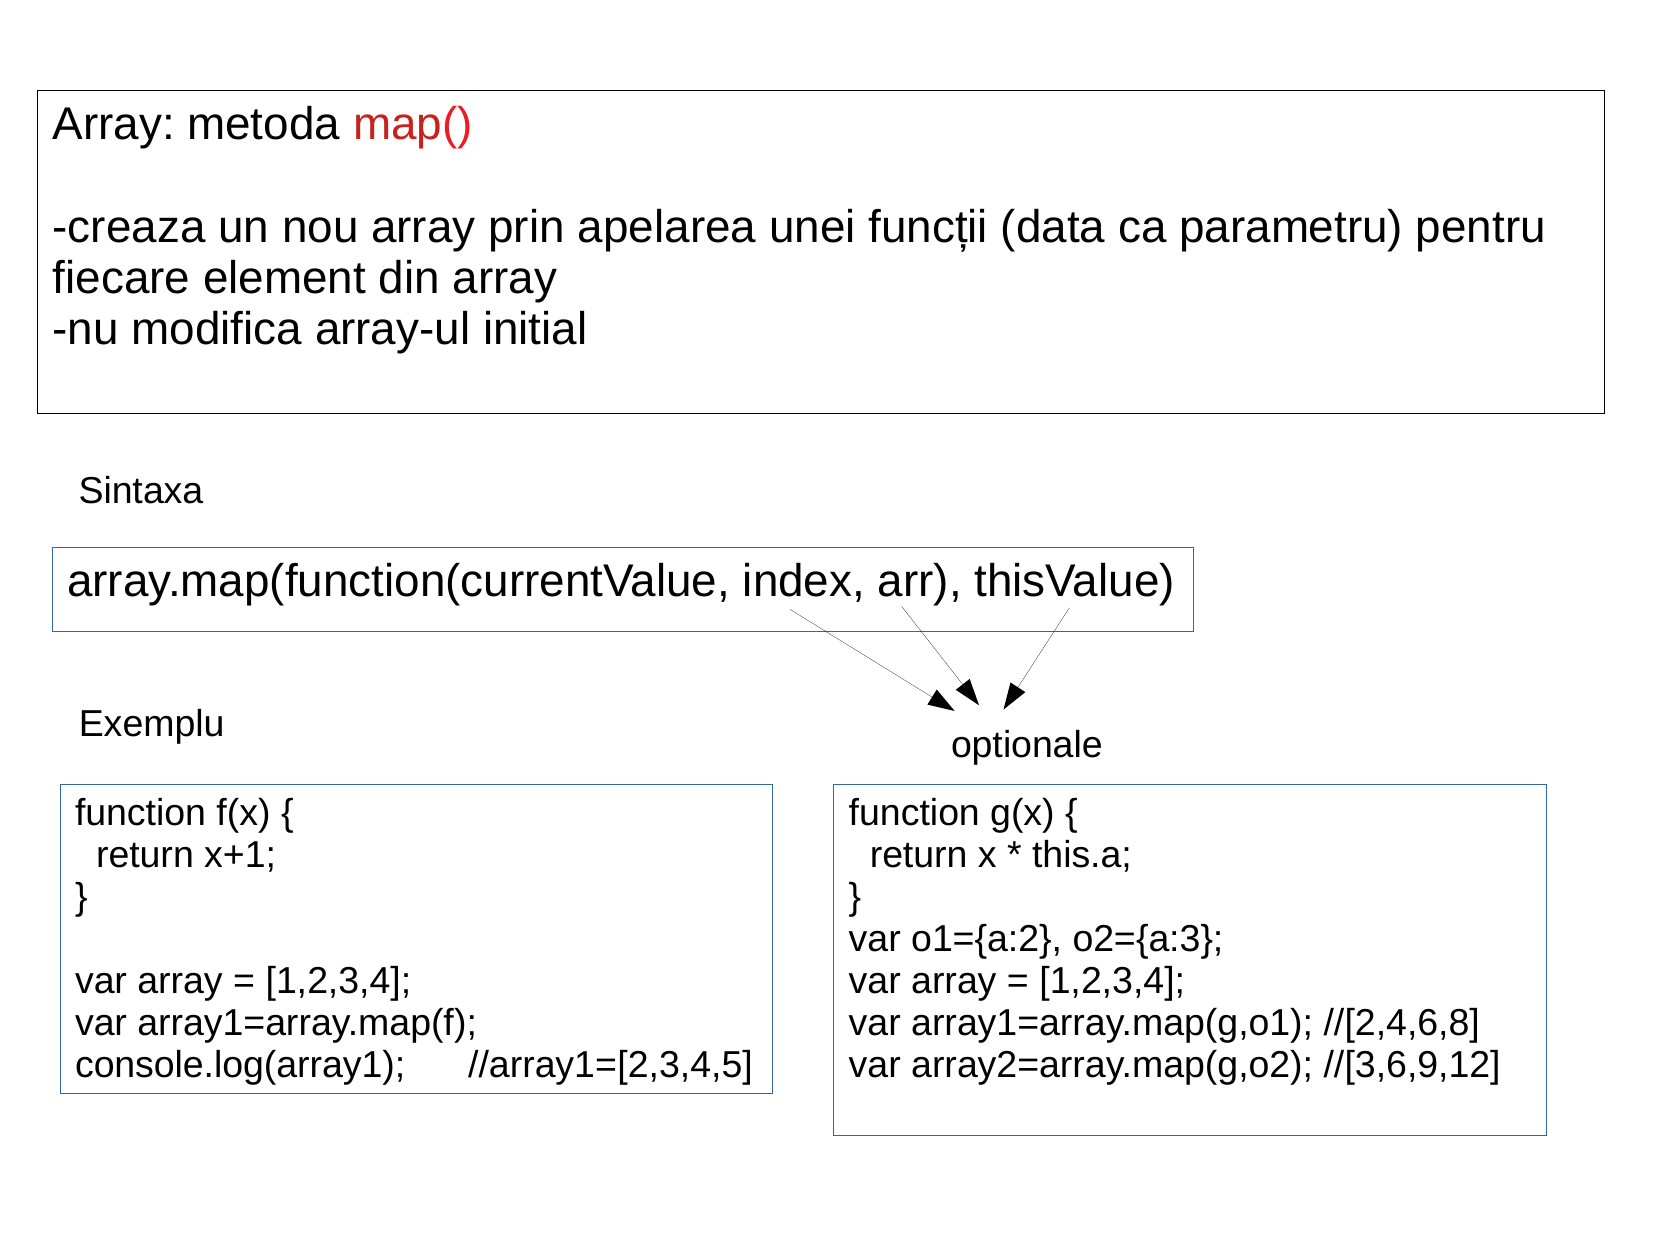

Array: metoda map()
-creaza un nou array prin apelarea unei funcții (data ca parametru) pentru fiecare element din array
-nu modifica array-ul initial
Sintaxa
array.map(function(currentValue, index, arr), thisValue)
Exemplu
optionale
function f(x) {
 return x+1;
}
var array = [1,2,3,4];
var array1=array.map(f);
console.log(array1); //array1=[2,3,4,5]
function g(x) {
 return x * this.a;
}
var o1={a:2}, o2={a:3};
var array = [1,2,3,4];
var array1=array.map(g,o1); //[2,4,6,8]
var array2=array.map(g,o2); //[3,6,9,12]